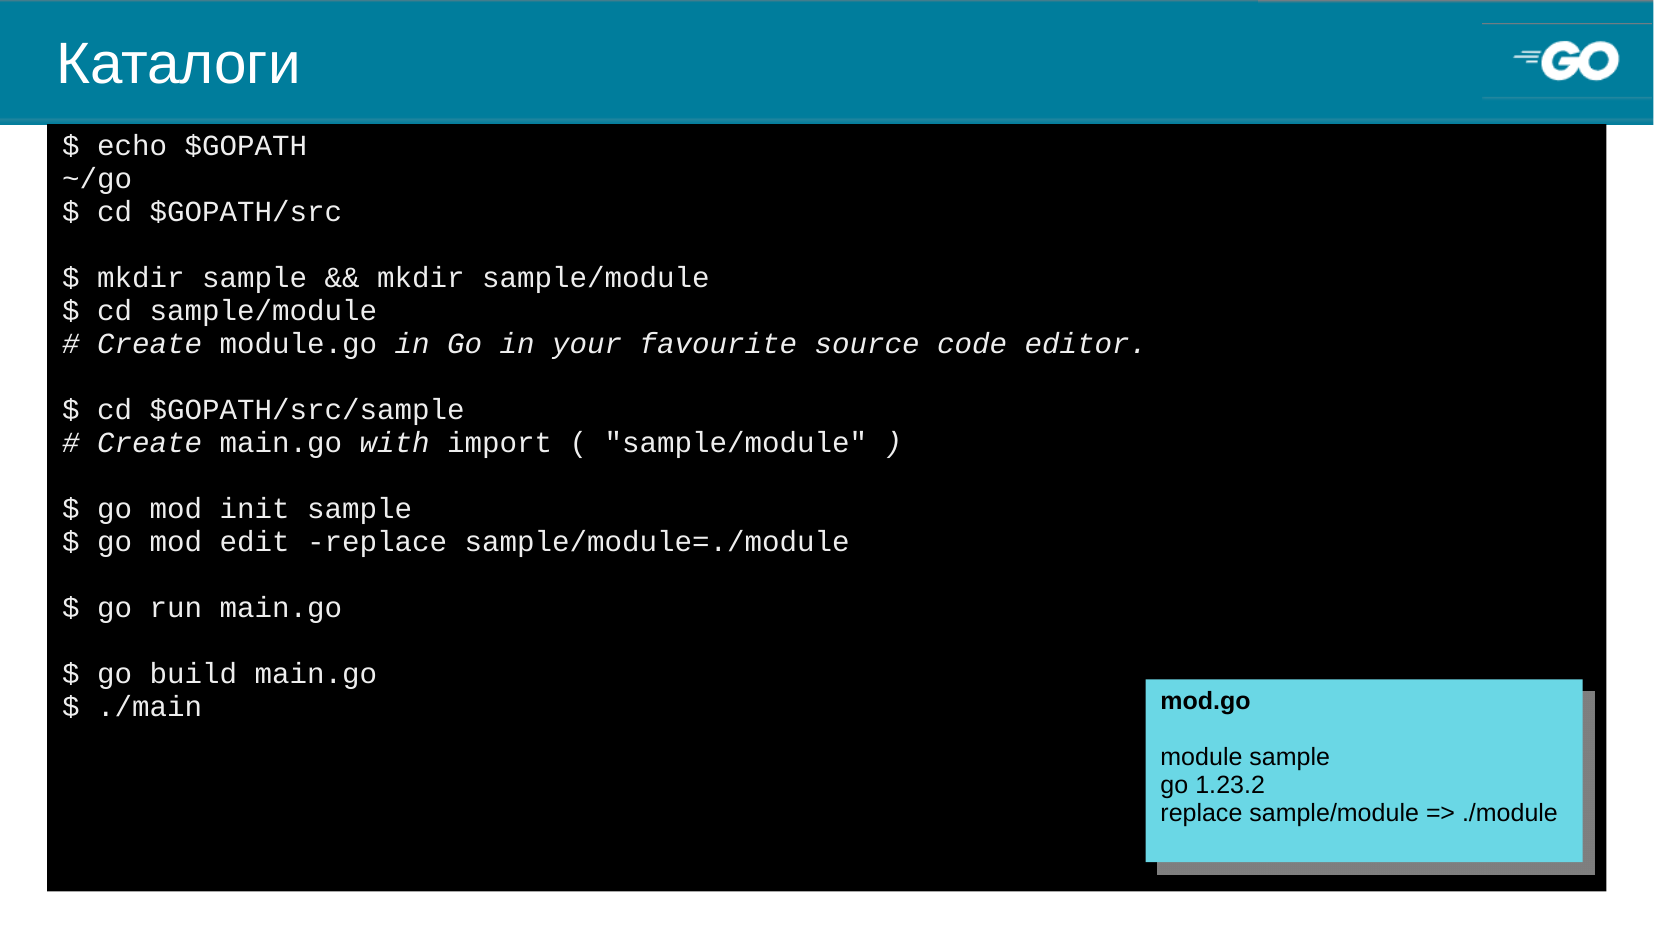

Каталоги
$ echo $GOPATH
~/go
$ cd $GOPATH/src
$ mkdir sample && mkdir sample/module
$ cd sample/module
# Create module.go in Go in your favourite source code editor.
$ cd $GOPATH/src/sample
# Create main.go with import ( "sample/module" )
$ go mod init sample
$ go mod edit -replace sample/module=./module
$ go run main.go
$ go build main.go
$ ./main
mod.go
module sample
go 1.23.2
replace sample/module => ./module